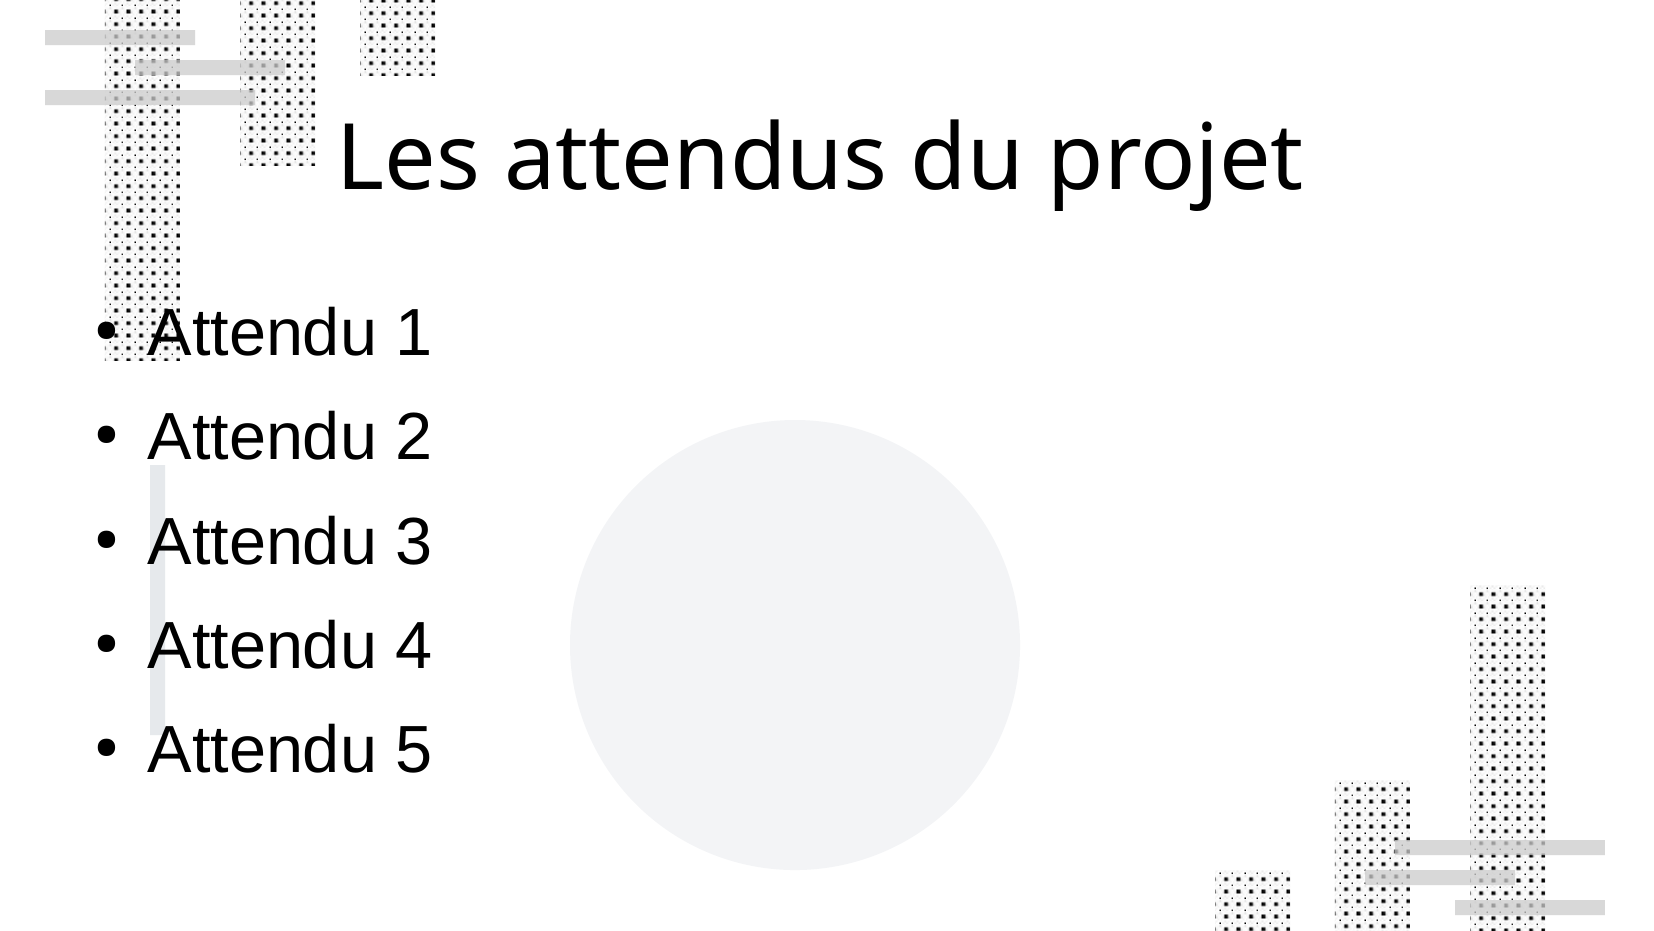

# Les attendus du projet
Attendu 1
Attendu 2
Attendu 3
Attendu 4
Attendu 5